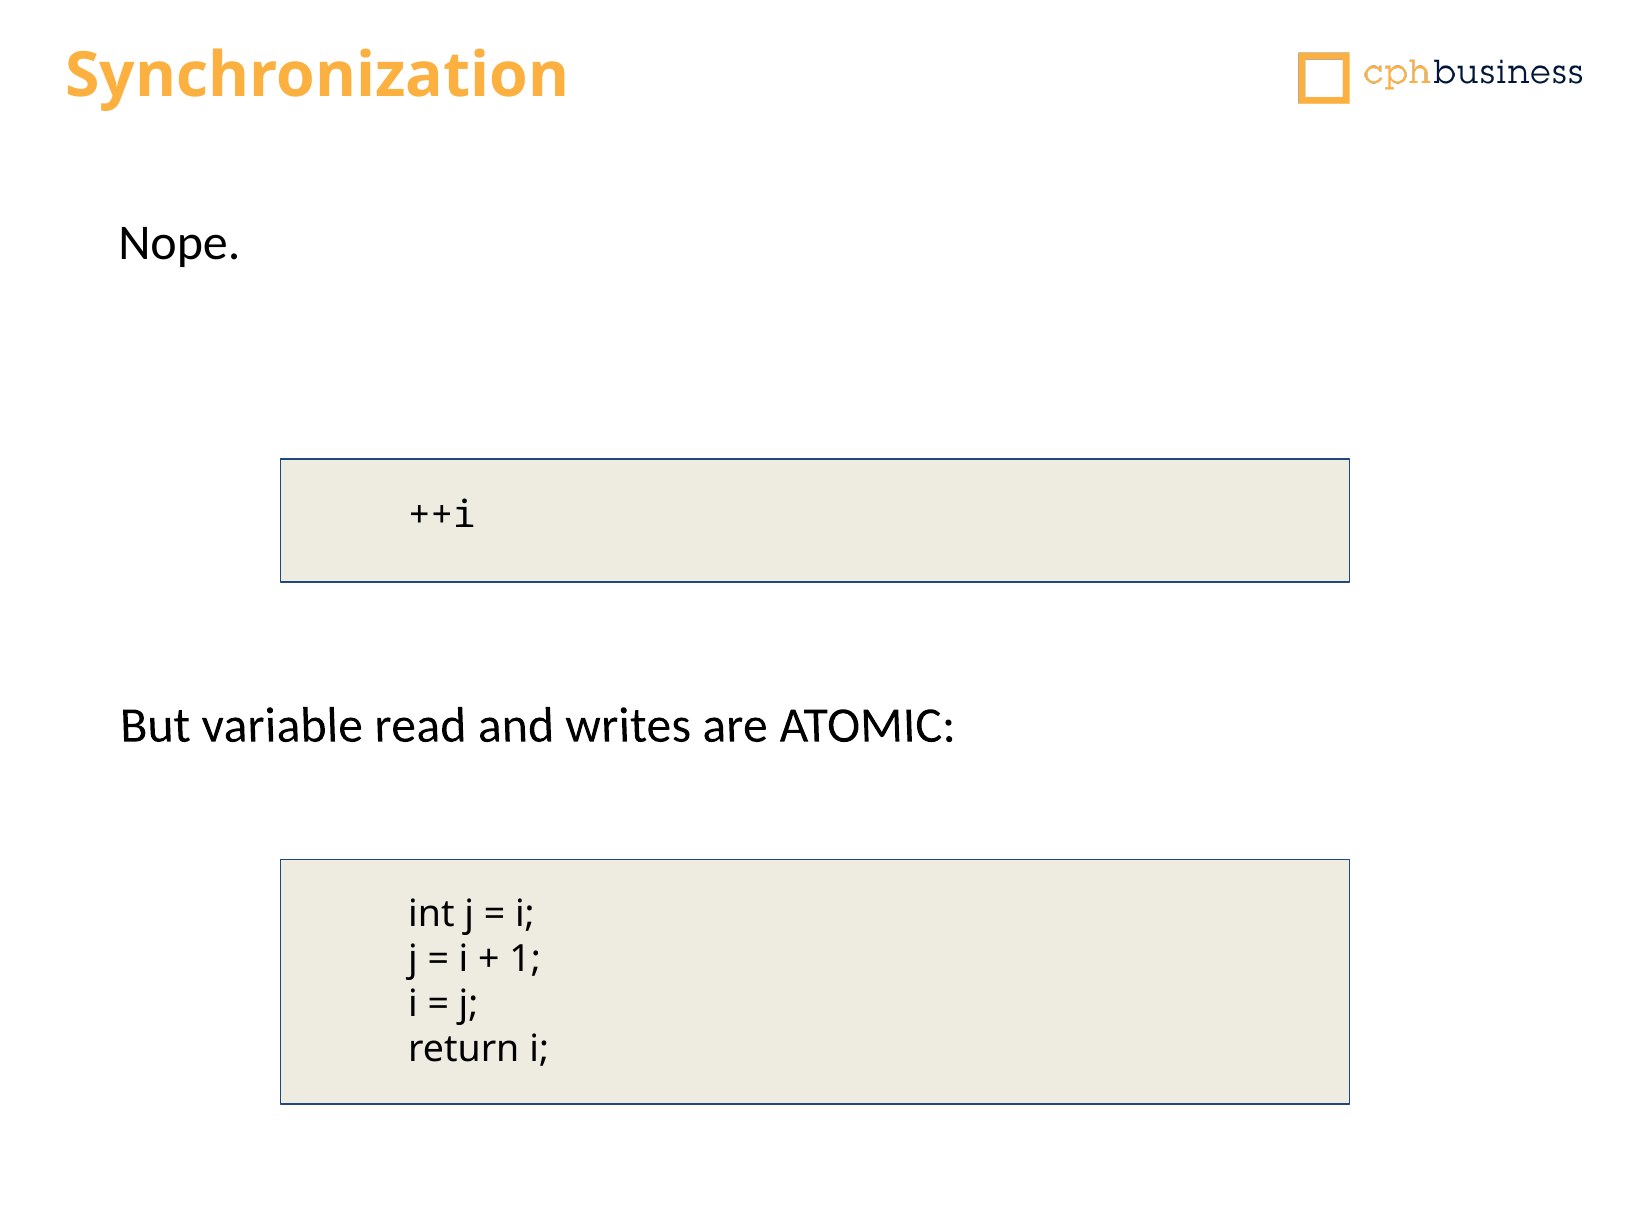

Synchronization
Nope.
++i
But variable read and writes are ATOMIC:
int j = i;
j = i + 1;
i = j;
return i;